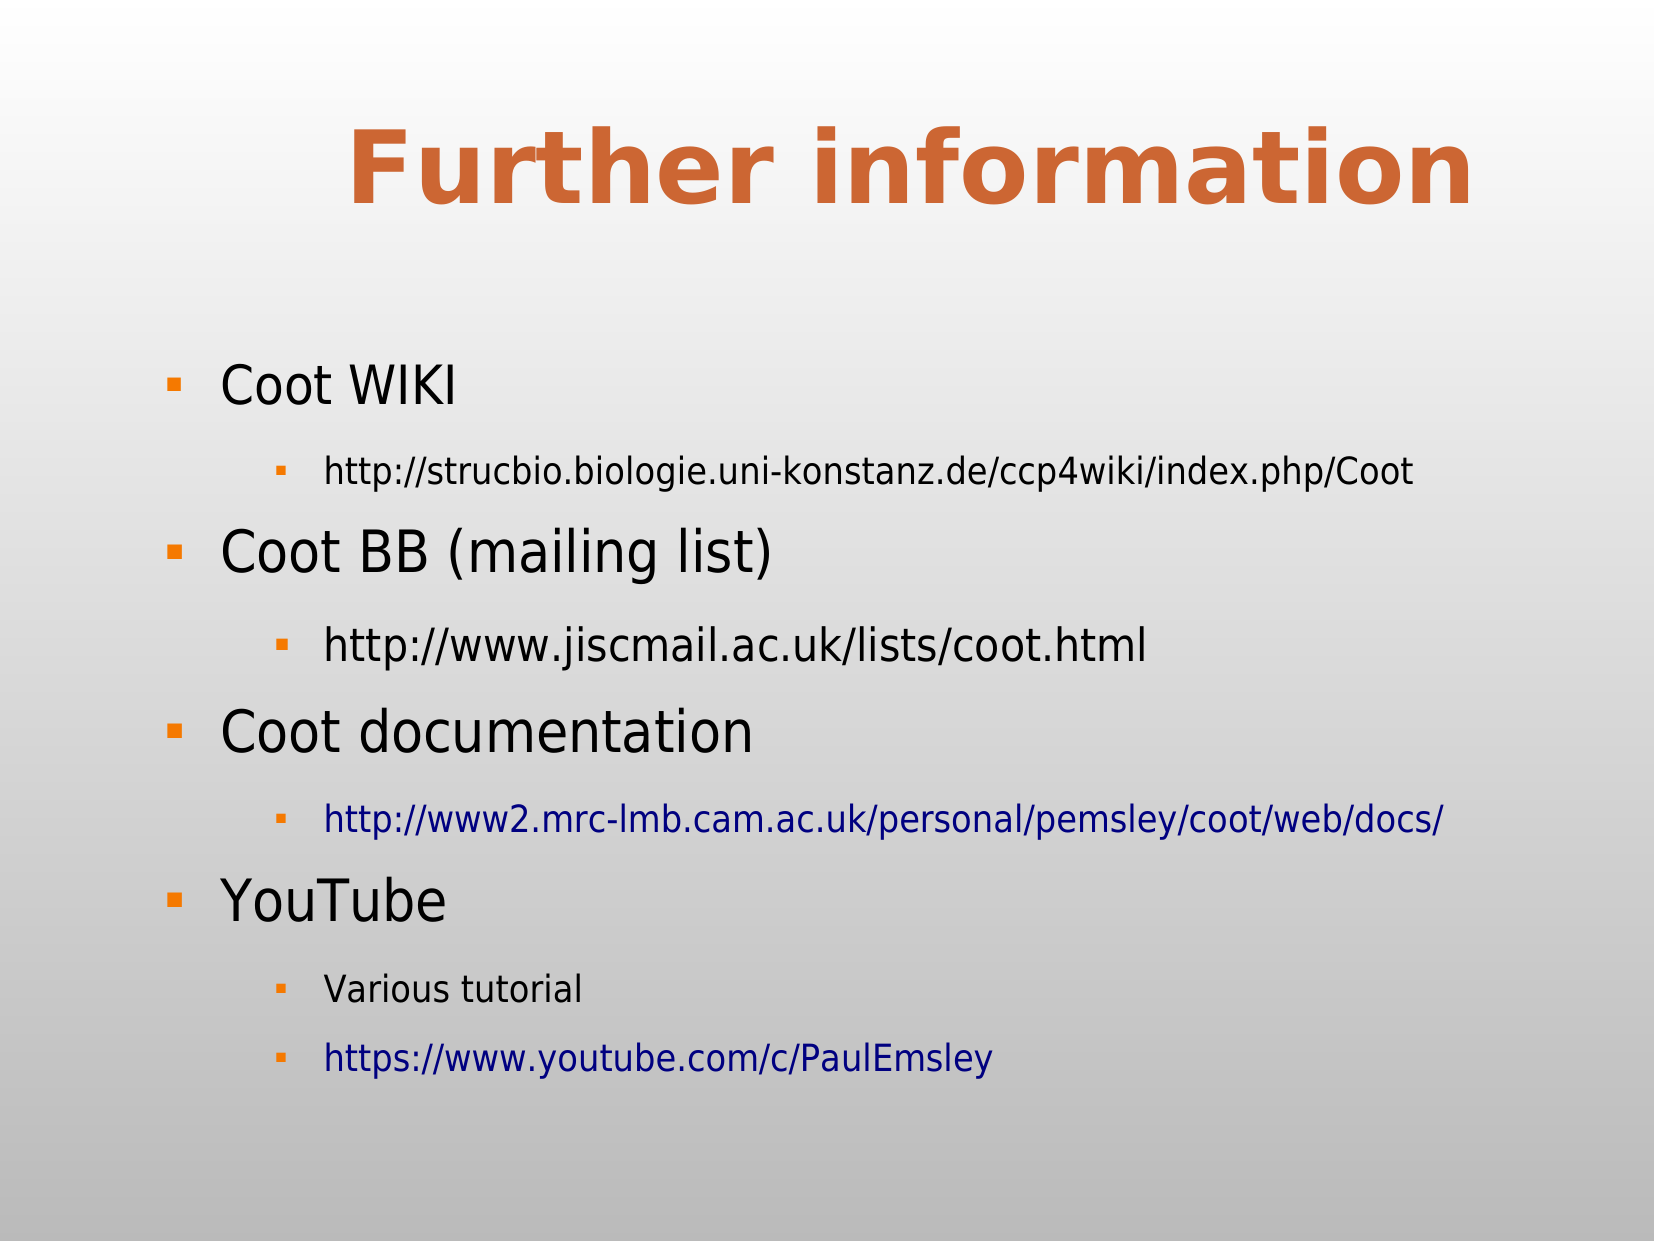

# Further information
Coot WIKI
http://strucbio.biologie.uni-konstanz.de/ccp4wiki/index.php/Coot
Coot BB (mailing list)
http://www.jiscmail.ac.uk/lists/coot.html
Coot documentation
http://www2.mrc-lmb.cam.ac.uk/personal/pemsley/coot/web/docs/
YouTube
Various tutorial
https://www.youtube.com/c/PaulEmsley